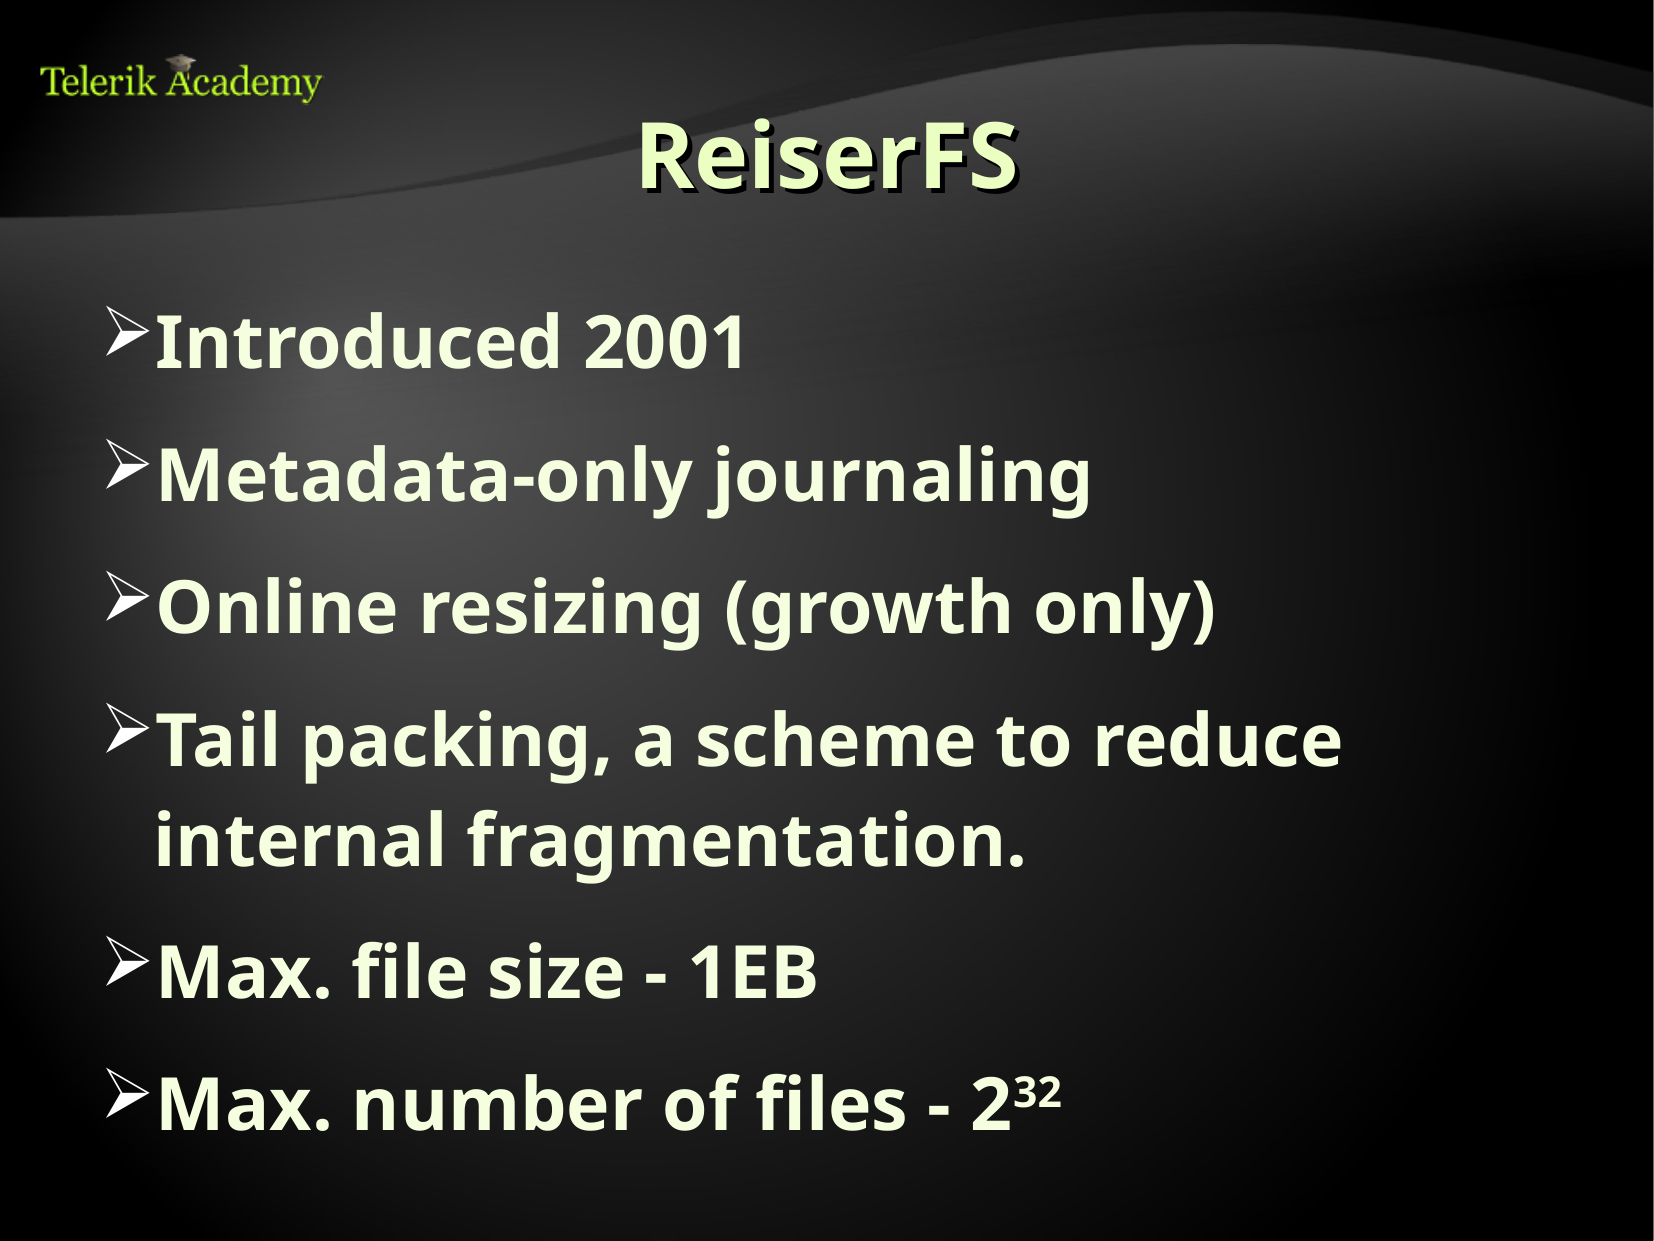

# ReiserFS
Introduced 2001
Metadata-only journaling
Online resizing (growth only)
Tail packing, a scheme to reduce internal fragmentation.
Max. file size - 1EB
Max. number of files - 232